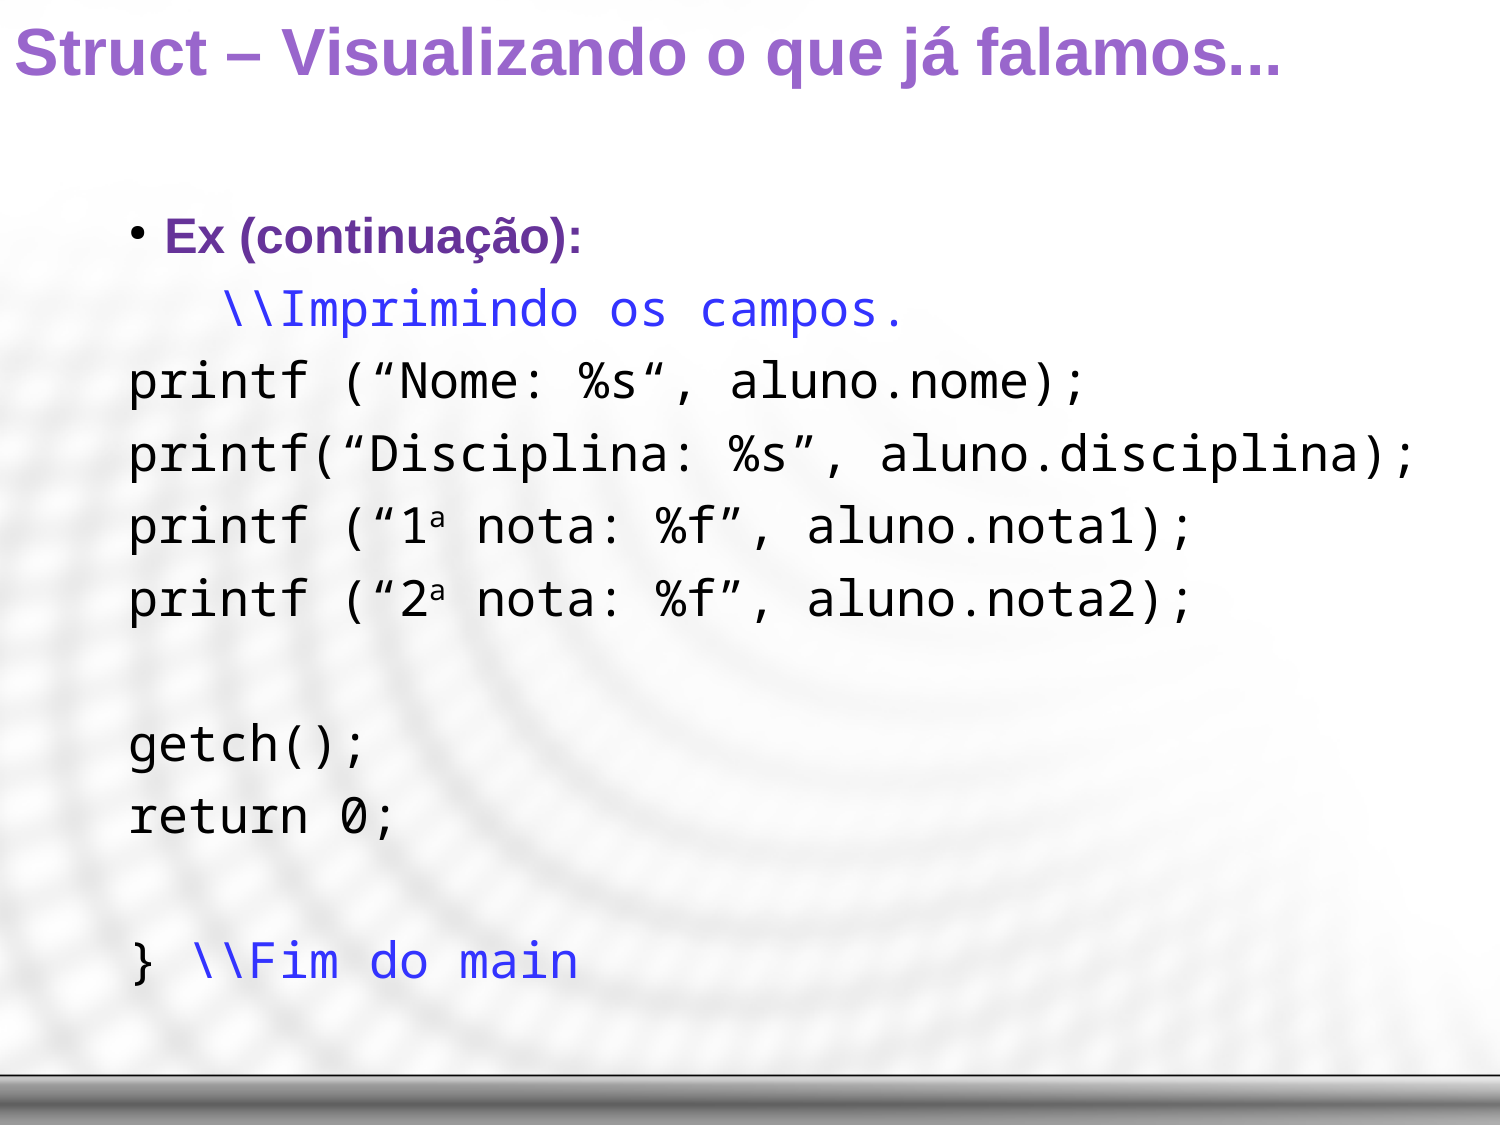

# Struct – Visualizando o que já falamos...
Ex (continuação):
 \\Imprimindo os campos.
printf (“Nome: %s“, aluno.nome);
printf(“Disciplina: %s”, aluno.disciplina);
printf (“1a nota: %f”, aluno.nota1);
printf (“2a nota: %f”, aluno.nota2);
getch();
return 0;
} \\Fim do main